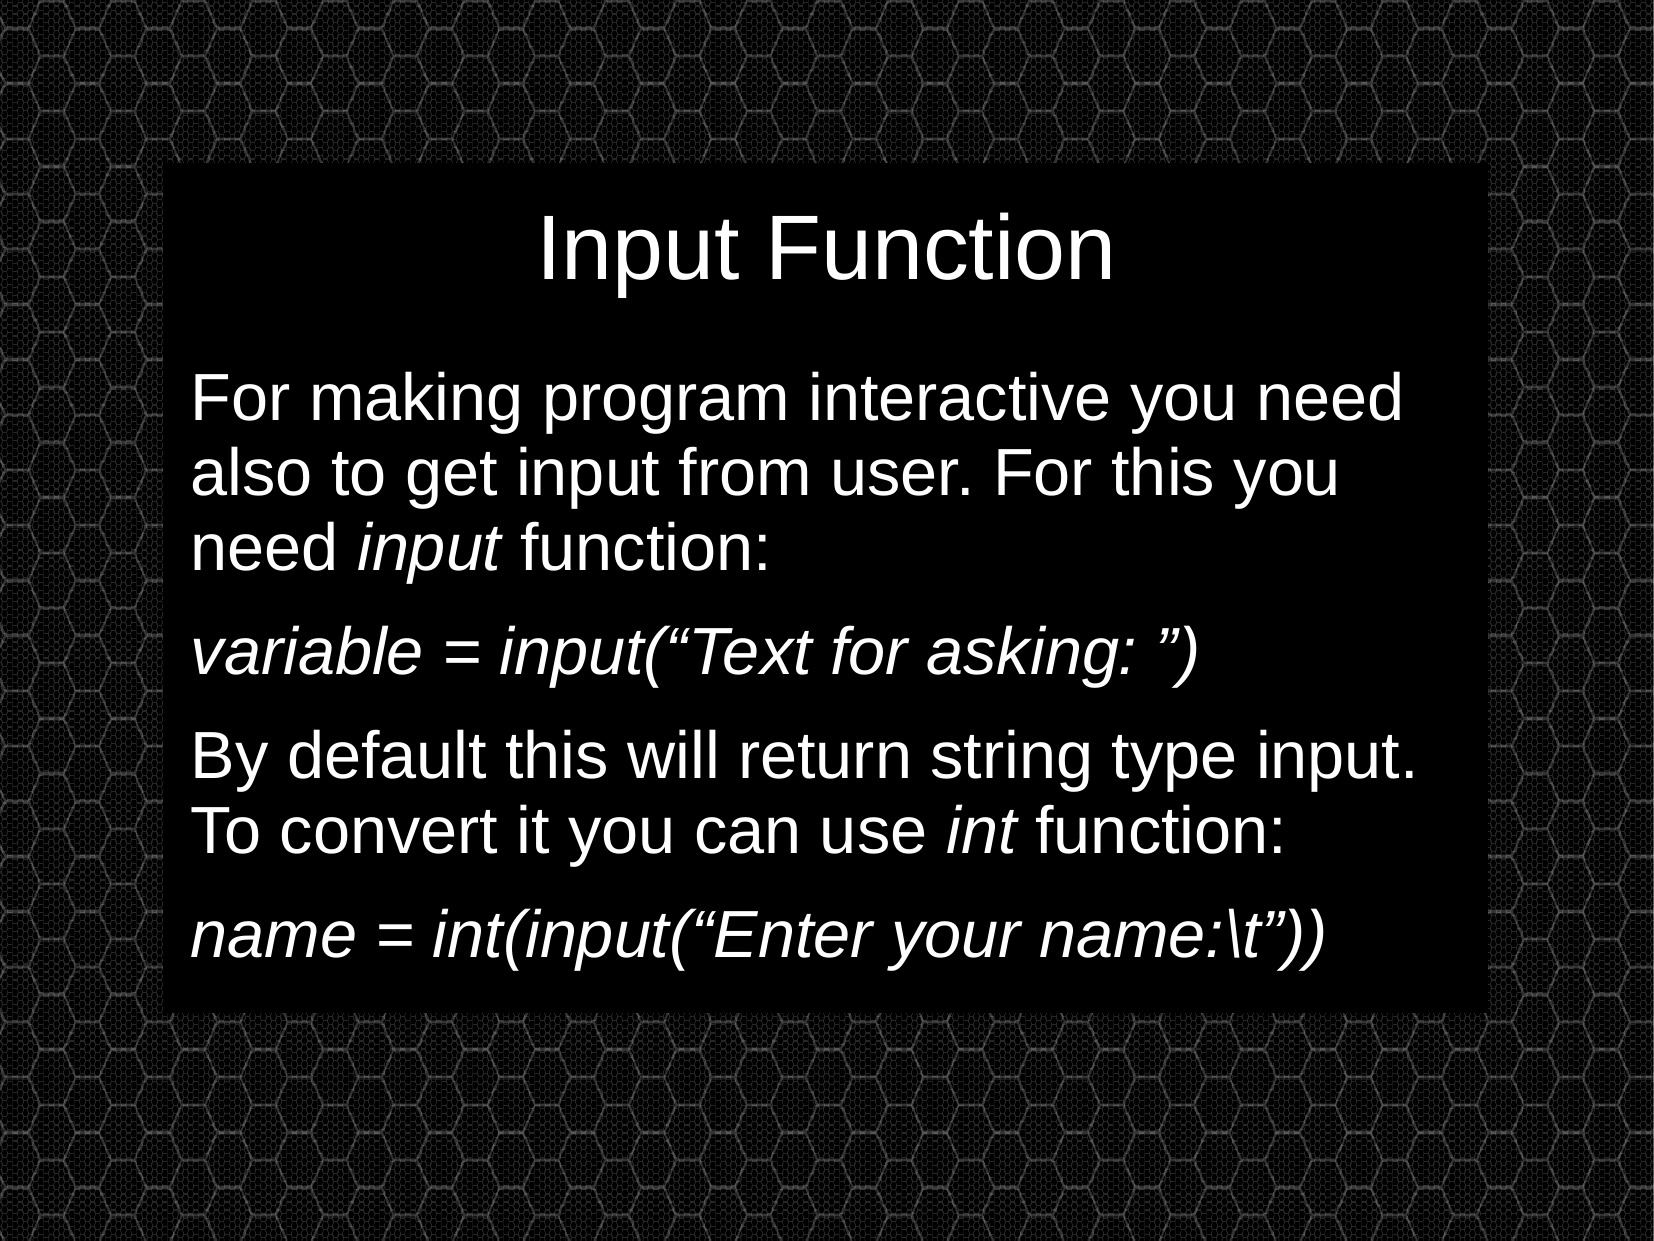

# Input Function
For making program interactive you need also to get input from user. For this you need input function:
variable = input(“Text for asking: ”)
By default this will return string type input. To convert it you can use int function:
name = int(input(“Enter your name:\t”))